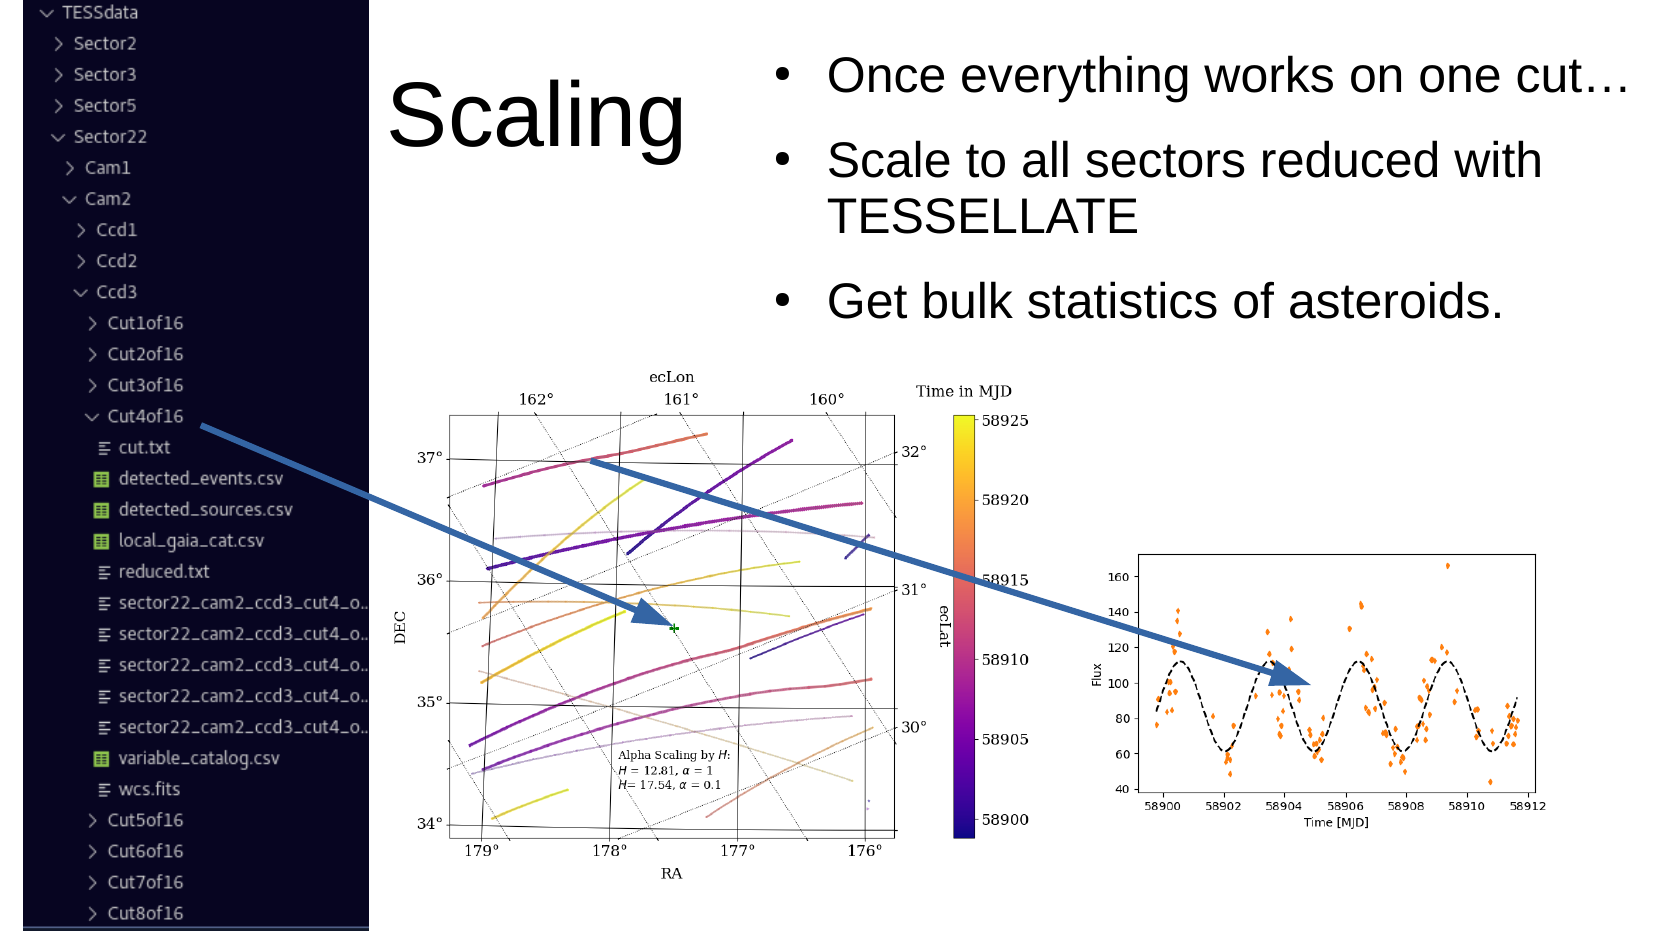

# Scaling
Once everything works on one cut…
Scale to all sectors reduced with TESSELLATE
Get bulk statistics of asteroids.